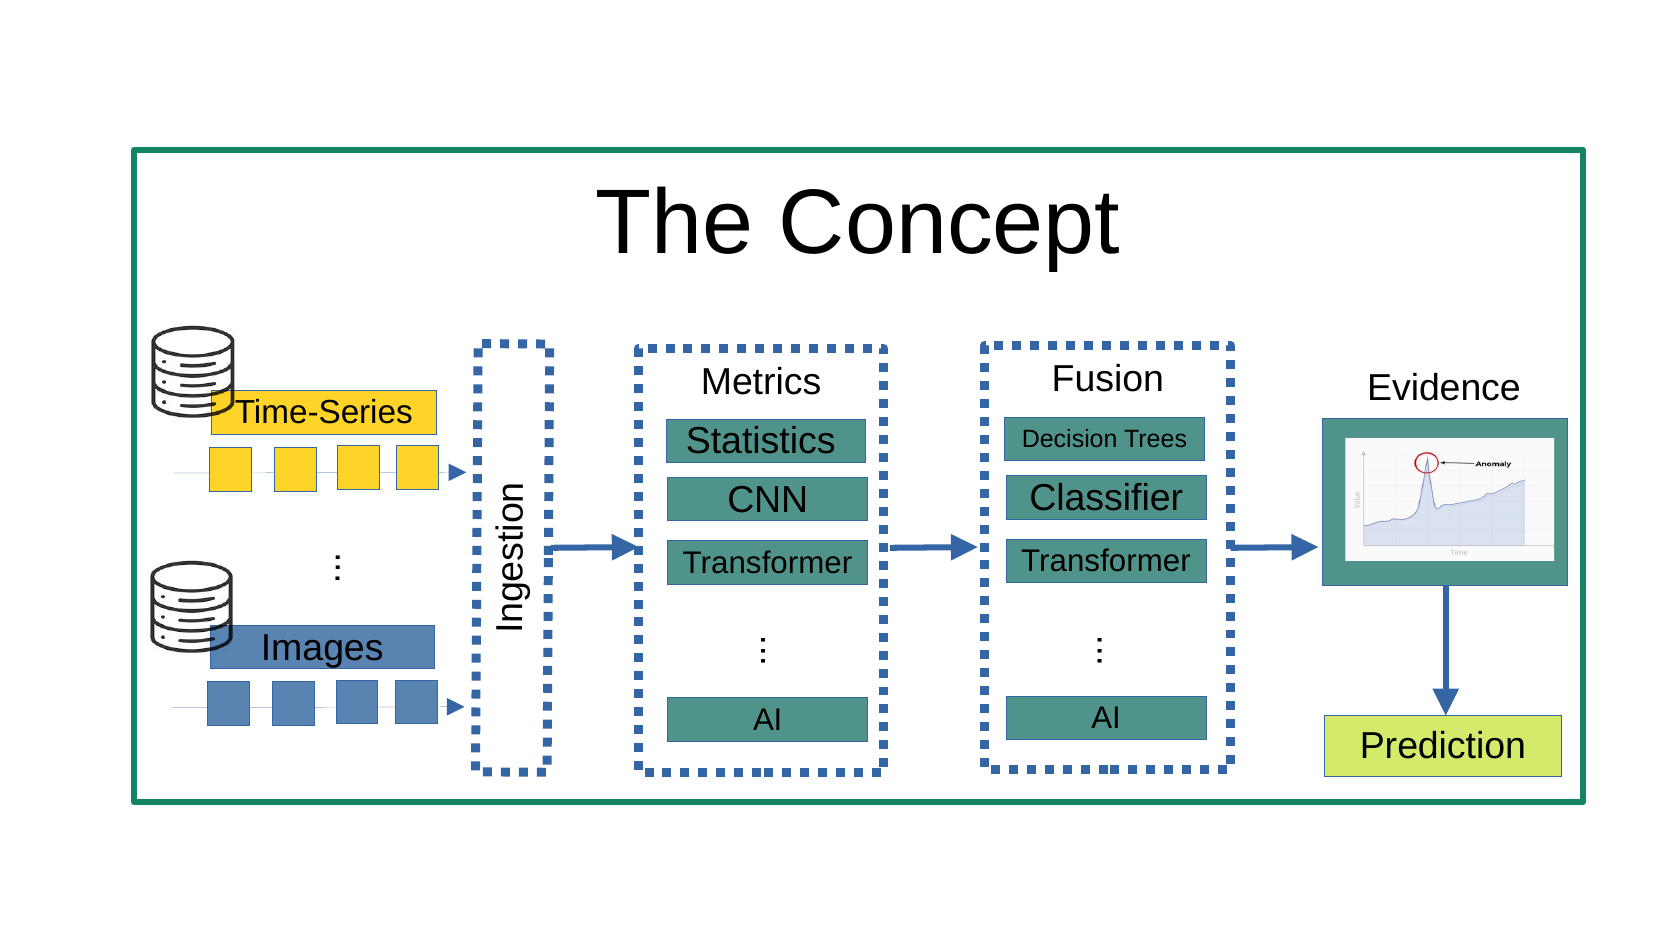

# The Concept
Fusion
Metrics
Evidence
Time-Series
Decision Trees
Statistics
Classifier
CNN
Ingestion
...
Transformer
Transformer
...
...
Images
AI
AI
Prediction